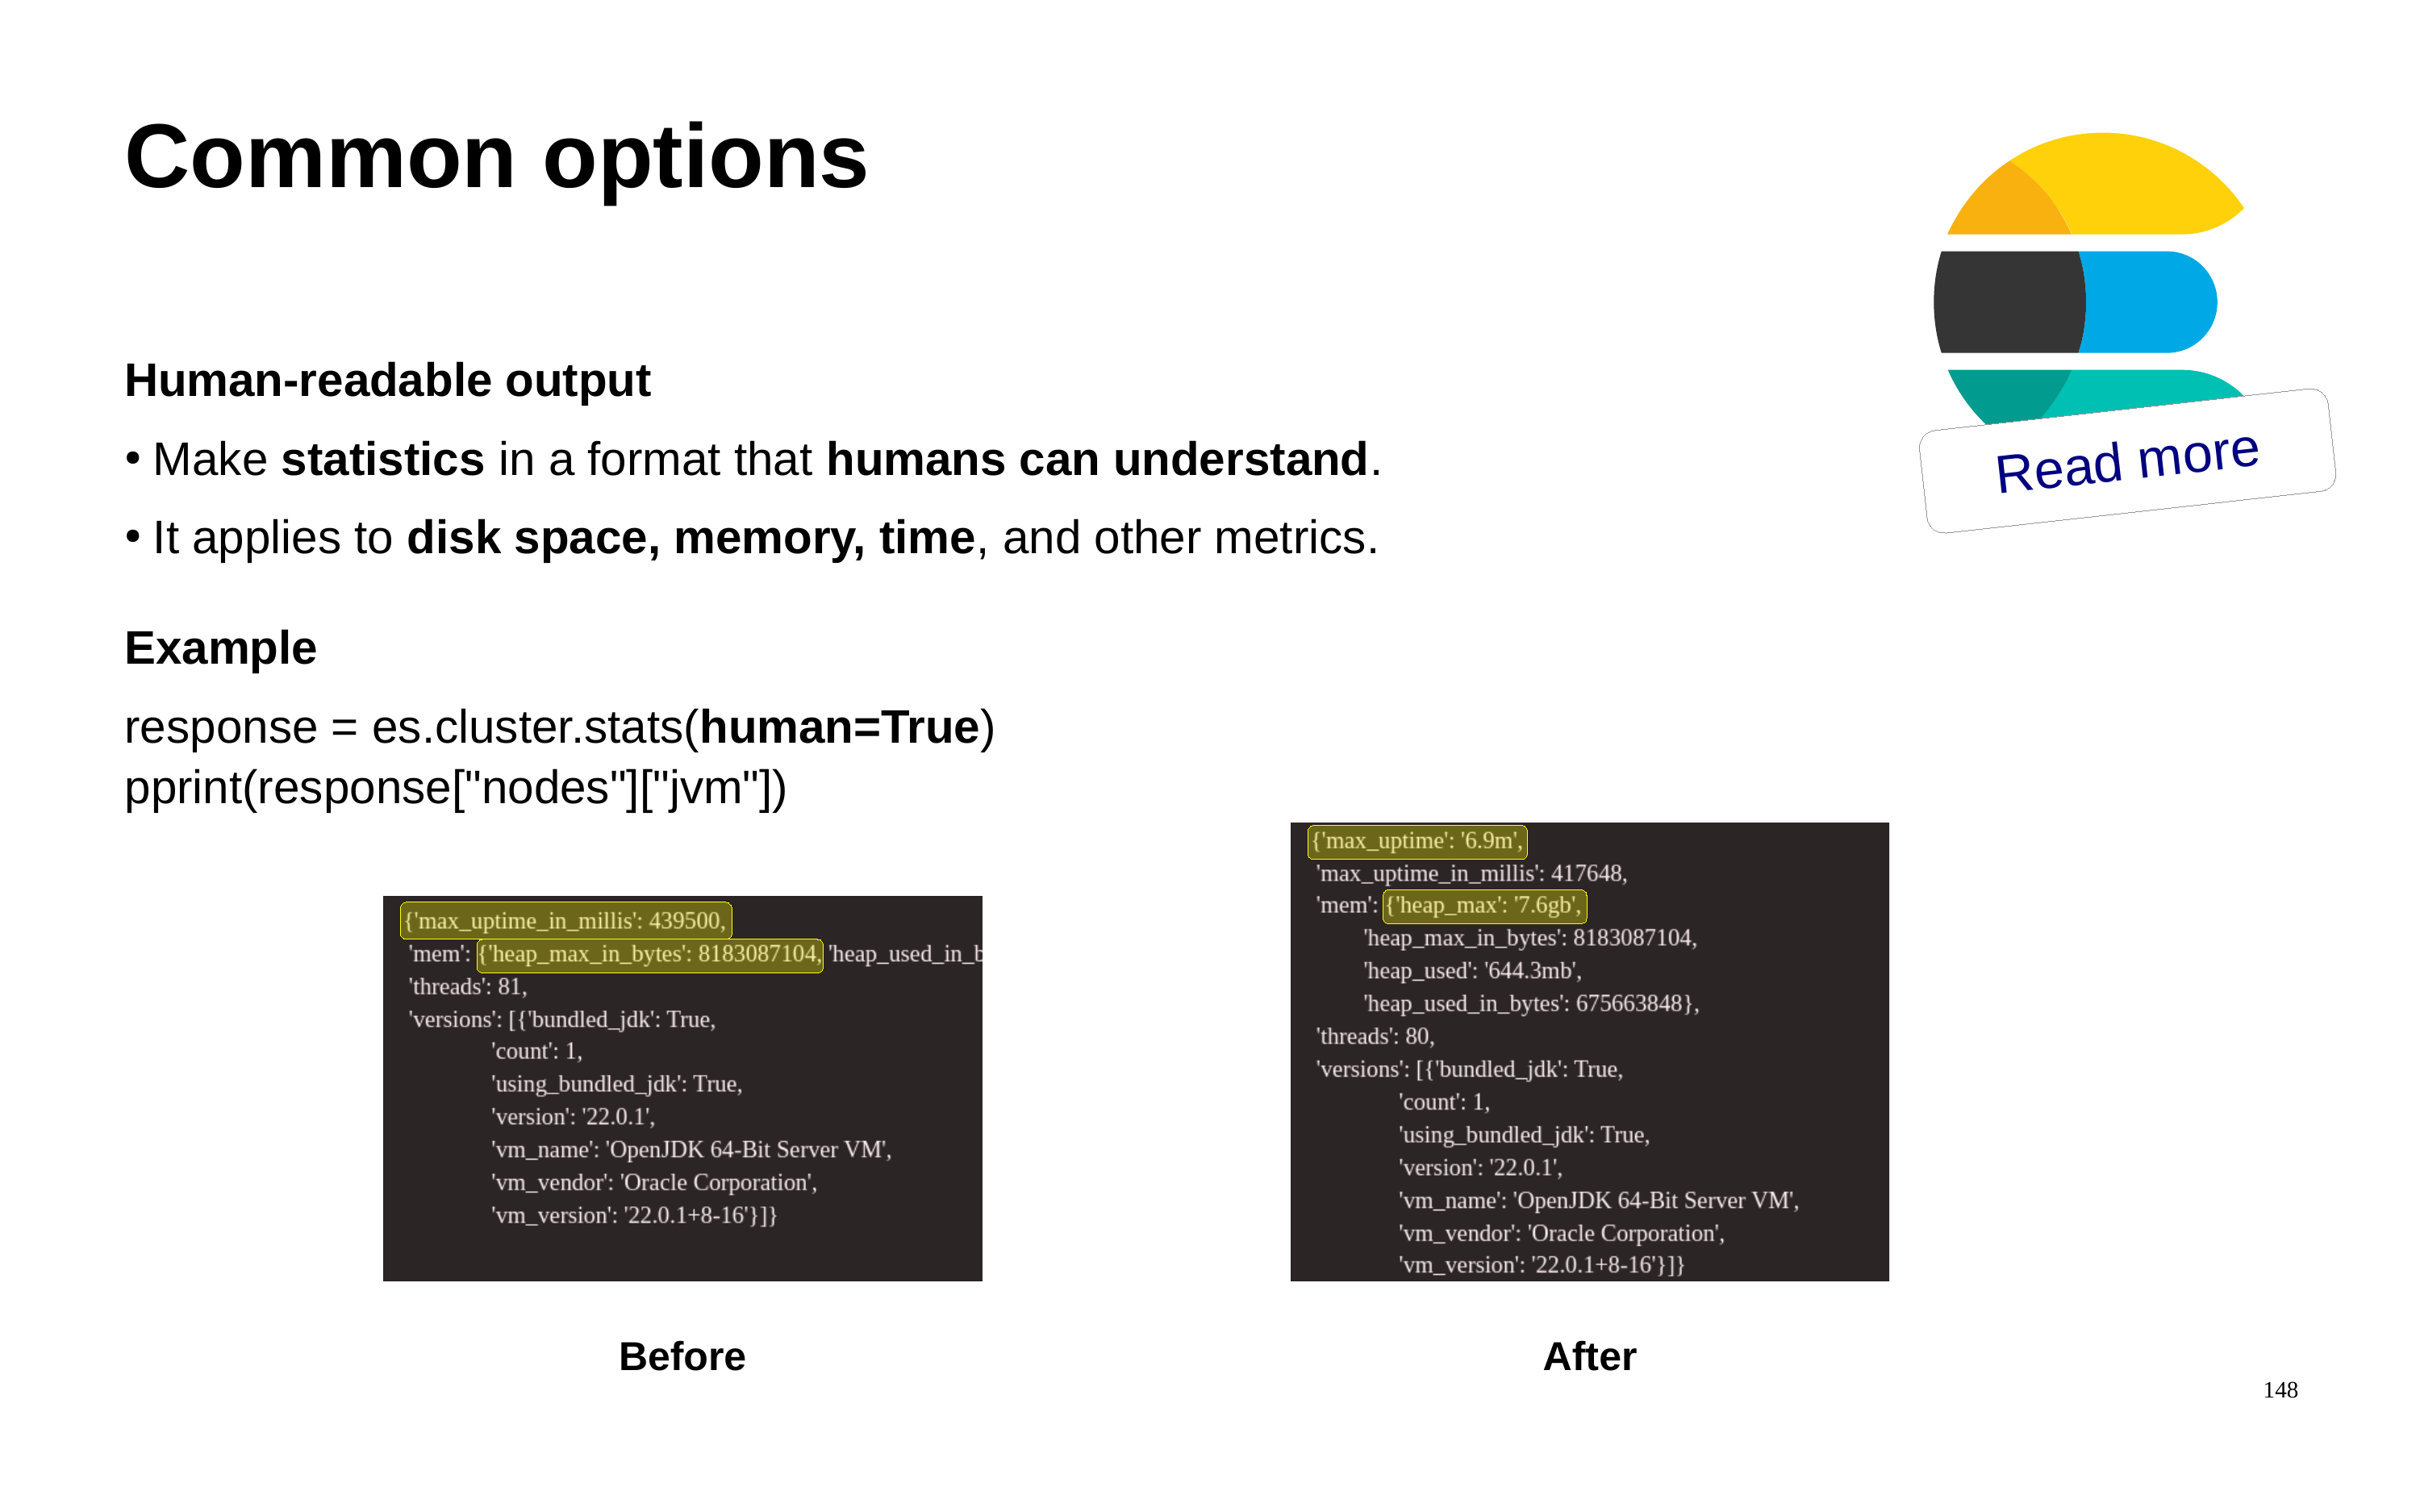

Common options
Human-readable output
Make statistics in a format that humans can understand.
It applies to disk space, memory, time, and other metrics.
Read more
Example
response = es.cluster.stats(human=True)
pprint(response["nodes"]["jvm"])
Before
After
148